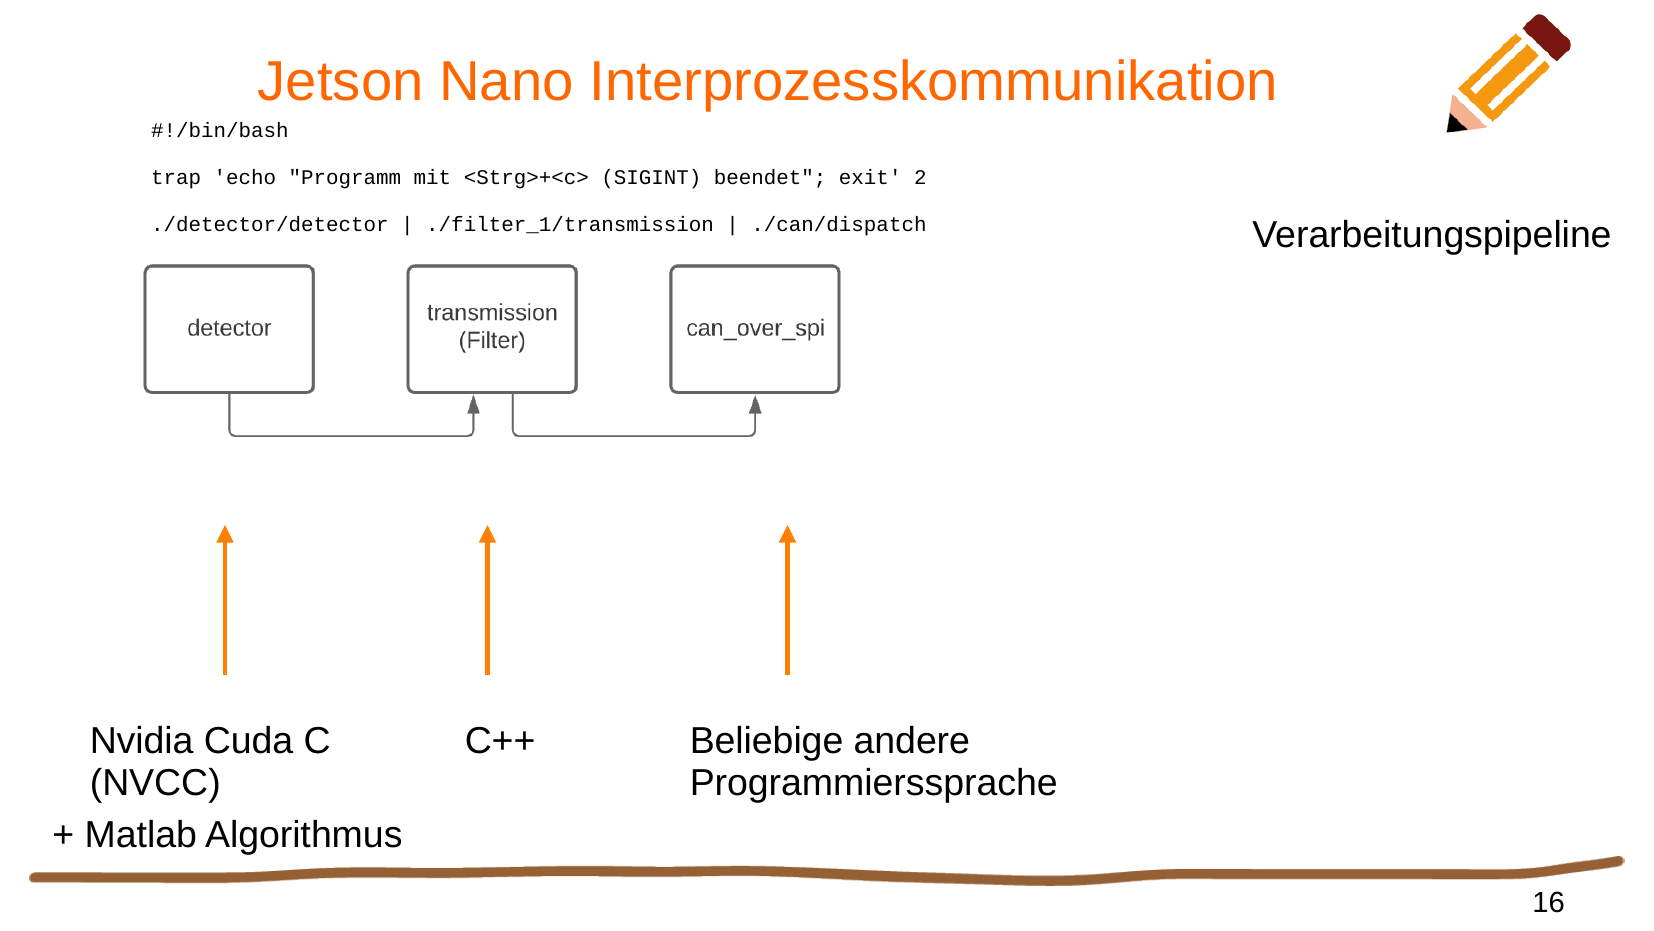

# Jetson Nano Interprozesskommunikation
#!/bin/bash
trap 'echo "Programm mit <Strg>+<c> (SIGINT) beendet"; exit' 2
./detector/detector | ./filter_1/transmission | ./can/dispatch
Verarbeitungspipeline
Nvidia Cuda C
(NVCC)
C++
Beliebige andere
Programmierssprache
+ Matlab Algorithmus
16